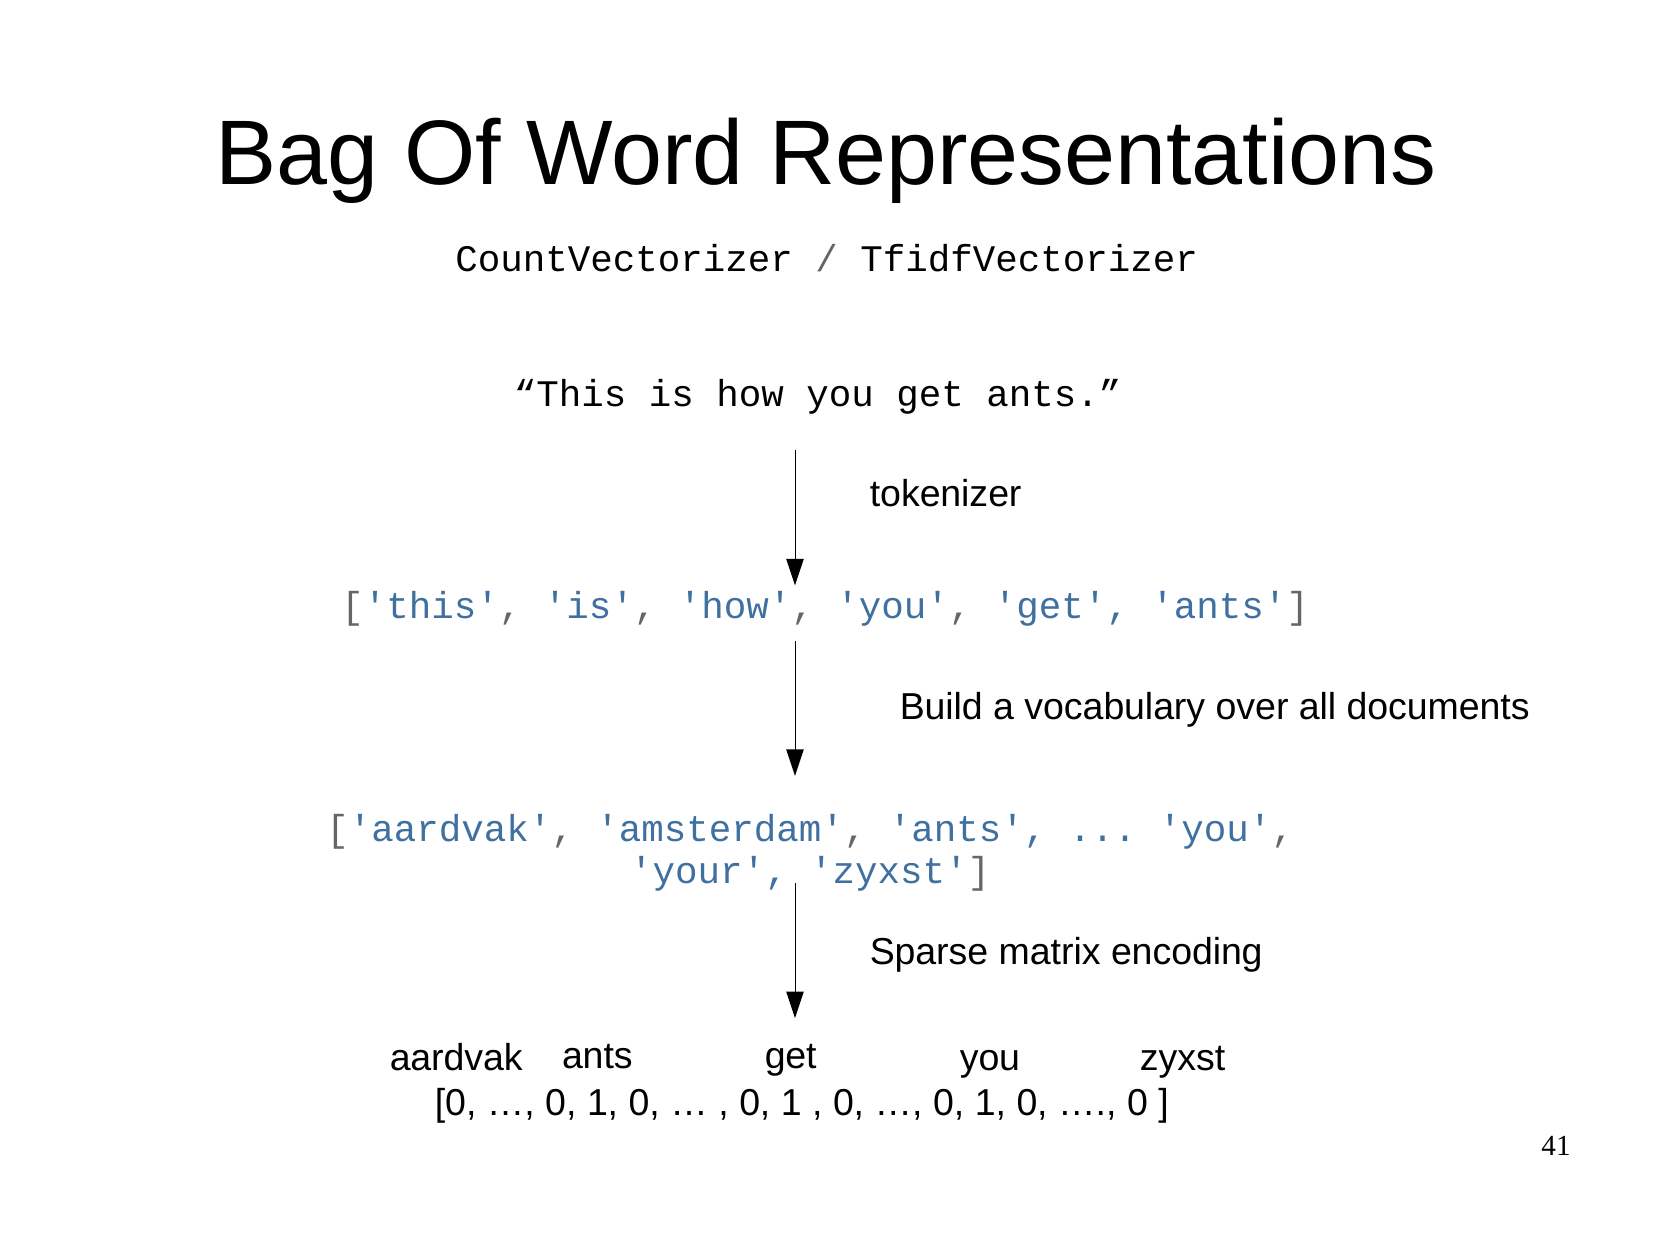

# Bag Of Word Representations
CountVectorizer / TfidfVectorizer
“This is how you get ants.”
tokenizer
['this', 'is', 'how', 'you', 'get', 'ants']
Build a vocabulary over all documents
['aardvak', 'amsterdam', 'ants', ... 'you', 'your', 'zyxst']
Sparse matrix encoding
get
ants
aardvak
you
zyxst
[0, …, 0, 1, 0, … , 0, 1 , 0, …, 0, 1, 0, …., 0 ]
41